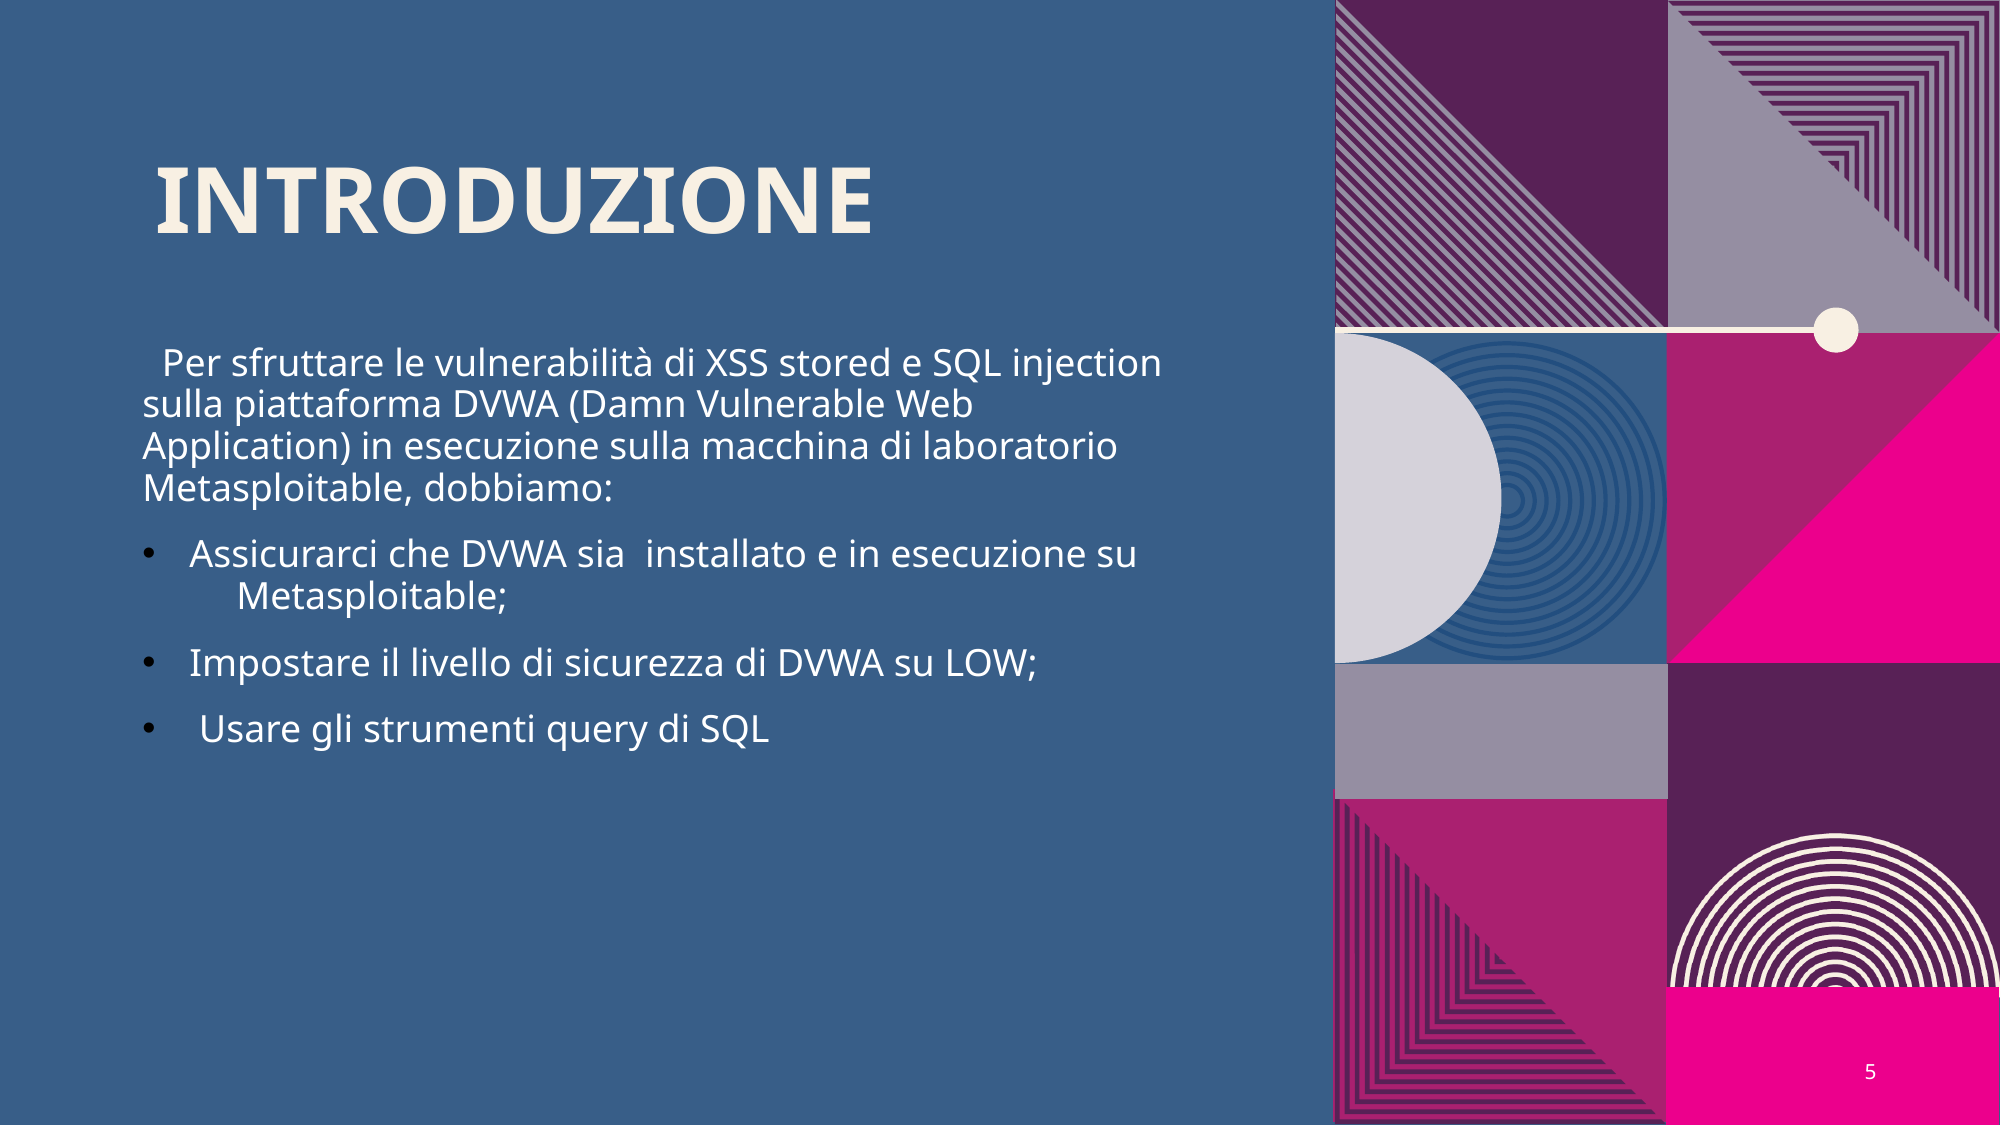

# INTRODUZIONE
 Per sfruttare le vulnerabilità di XSS stored e SQL injection sulla piattaforma DVWA (Damn Vulnerable Web Application) in esecuzione sulla macchina di laboratorio Metasploitable, dobbiamo:
Assicurarci che DVWA sia installato e in esecuzione su Metasploitable;
Impostare il livello di sicurezza di DVWA su LOW;
 Usare gli strumenti query di SQL